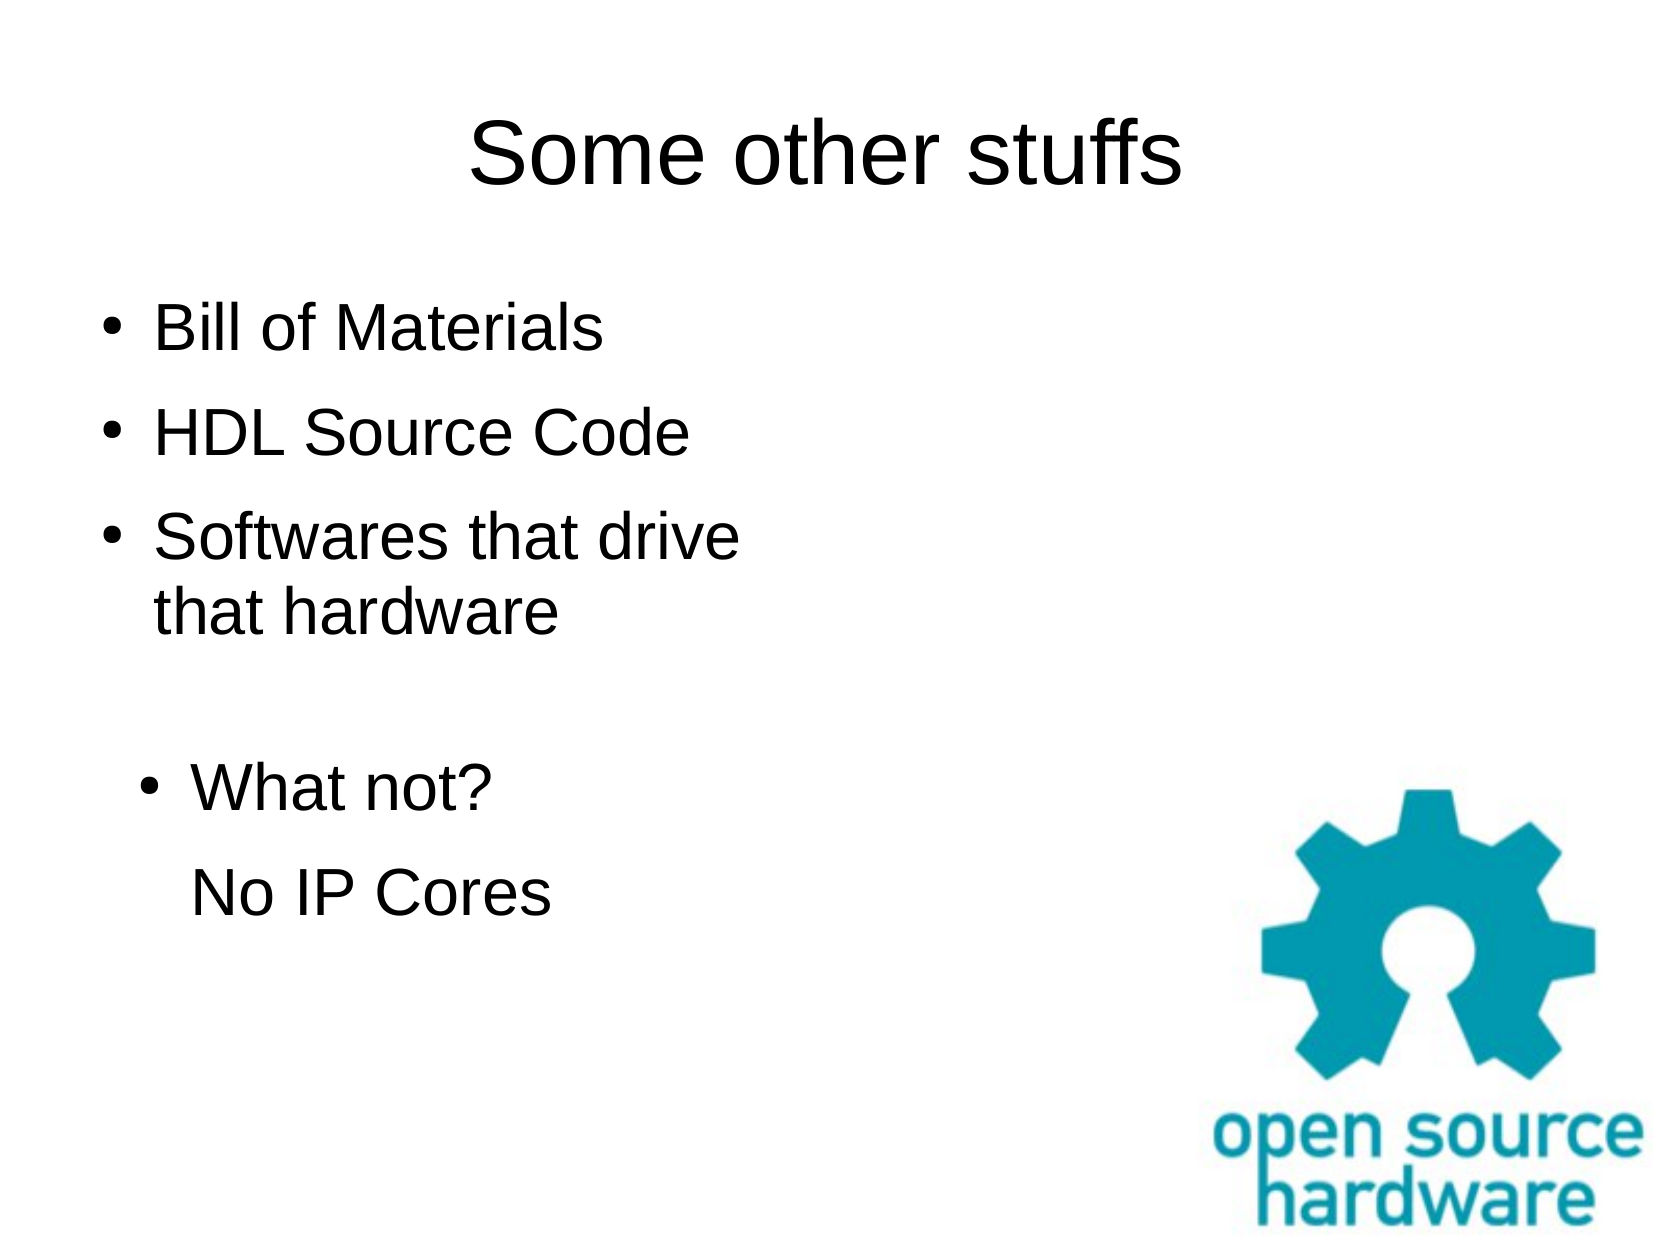

# Some other stuffs
Bill of Materials
HDL Source Code
Softwares that drive that hardware
What not?
No IP Cores